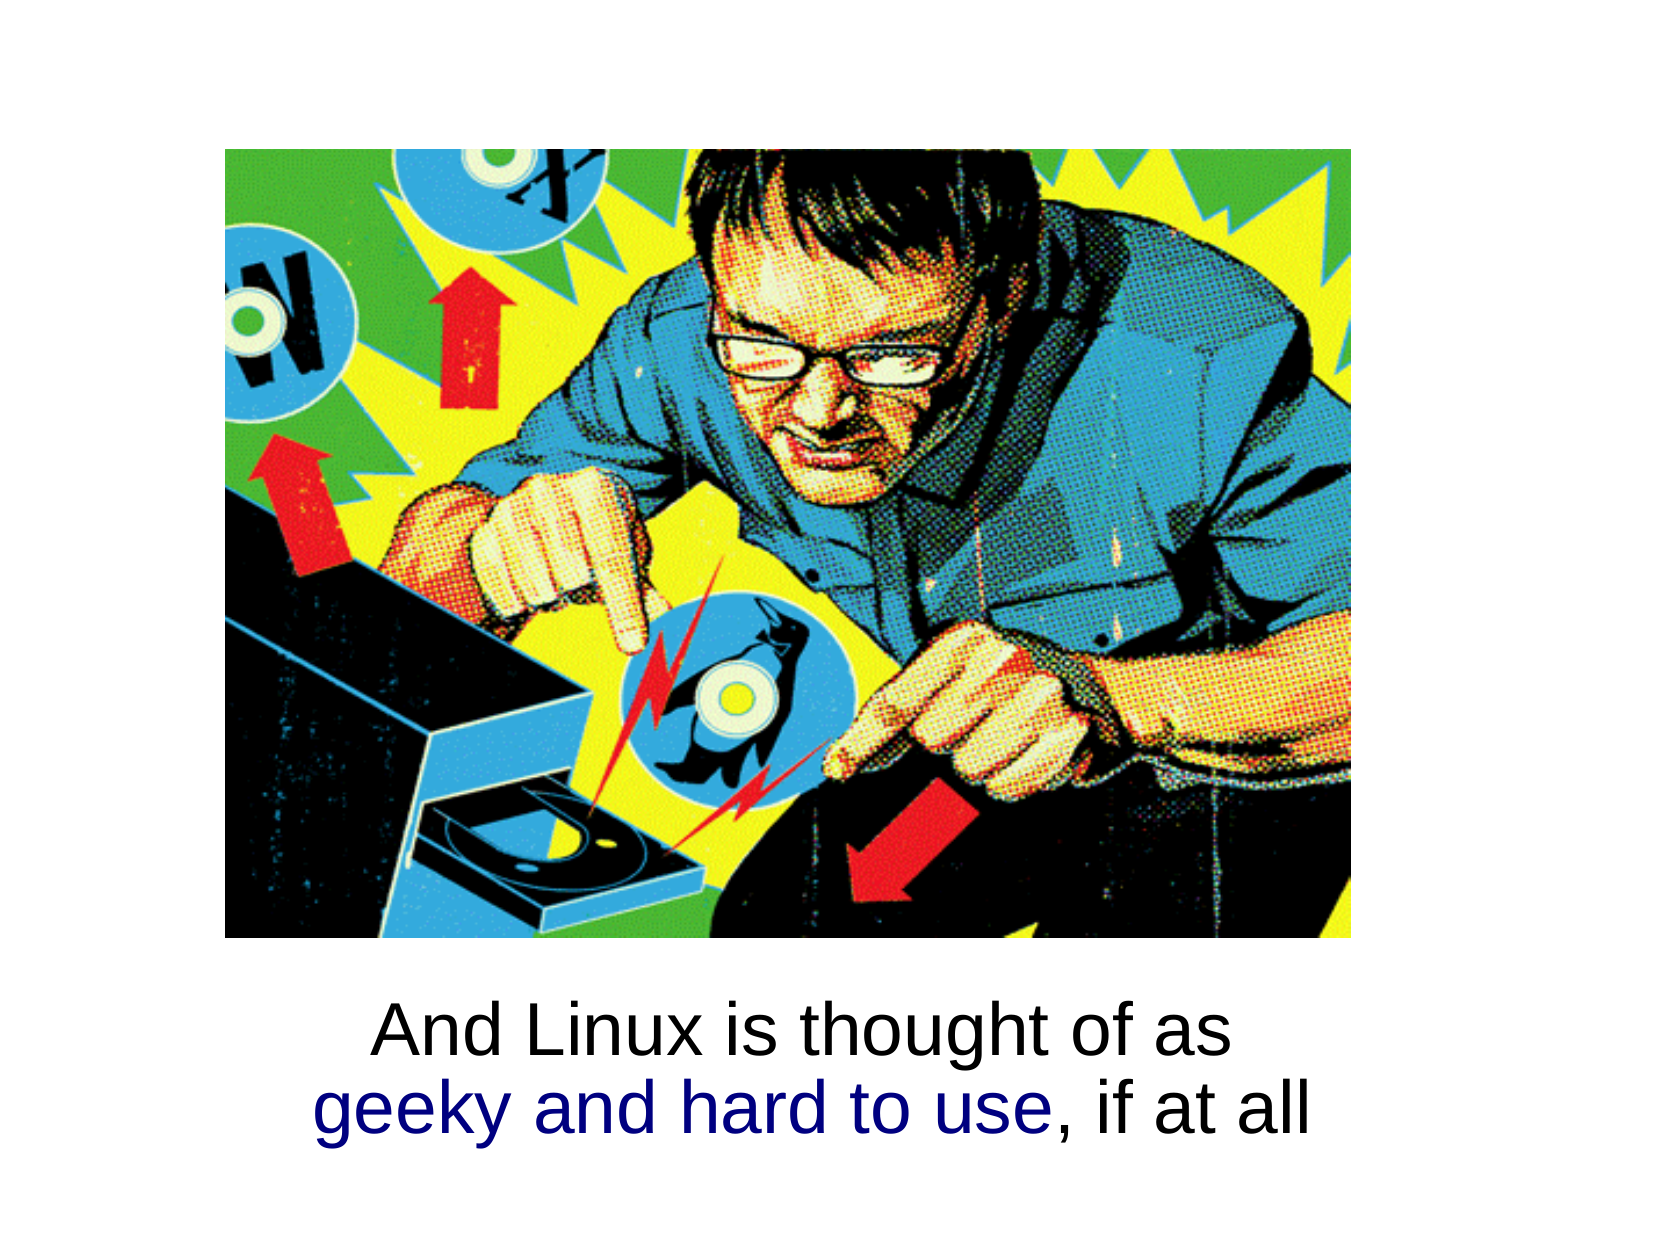

# And Linux is thought of as geeky and hard to use, if at all